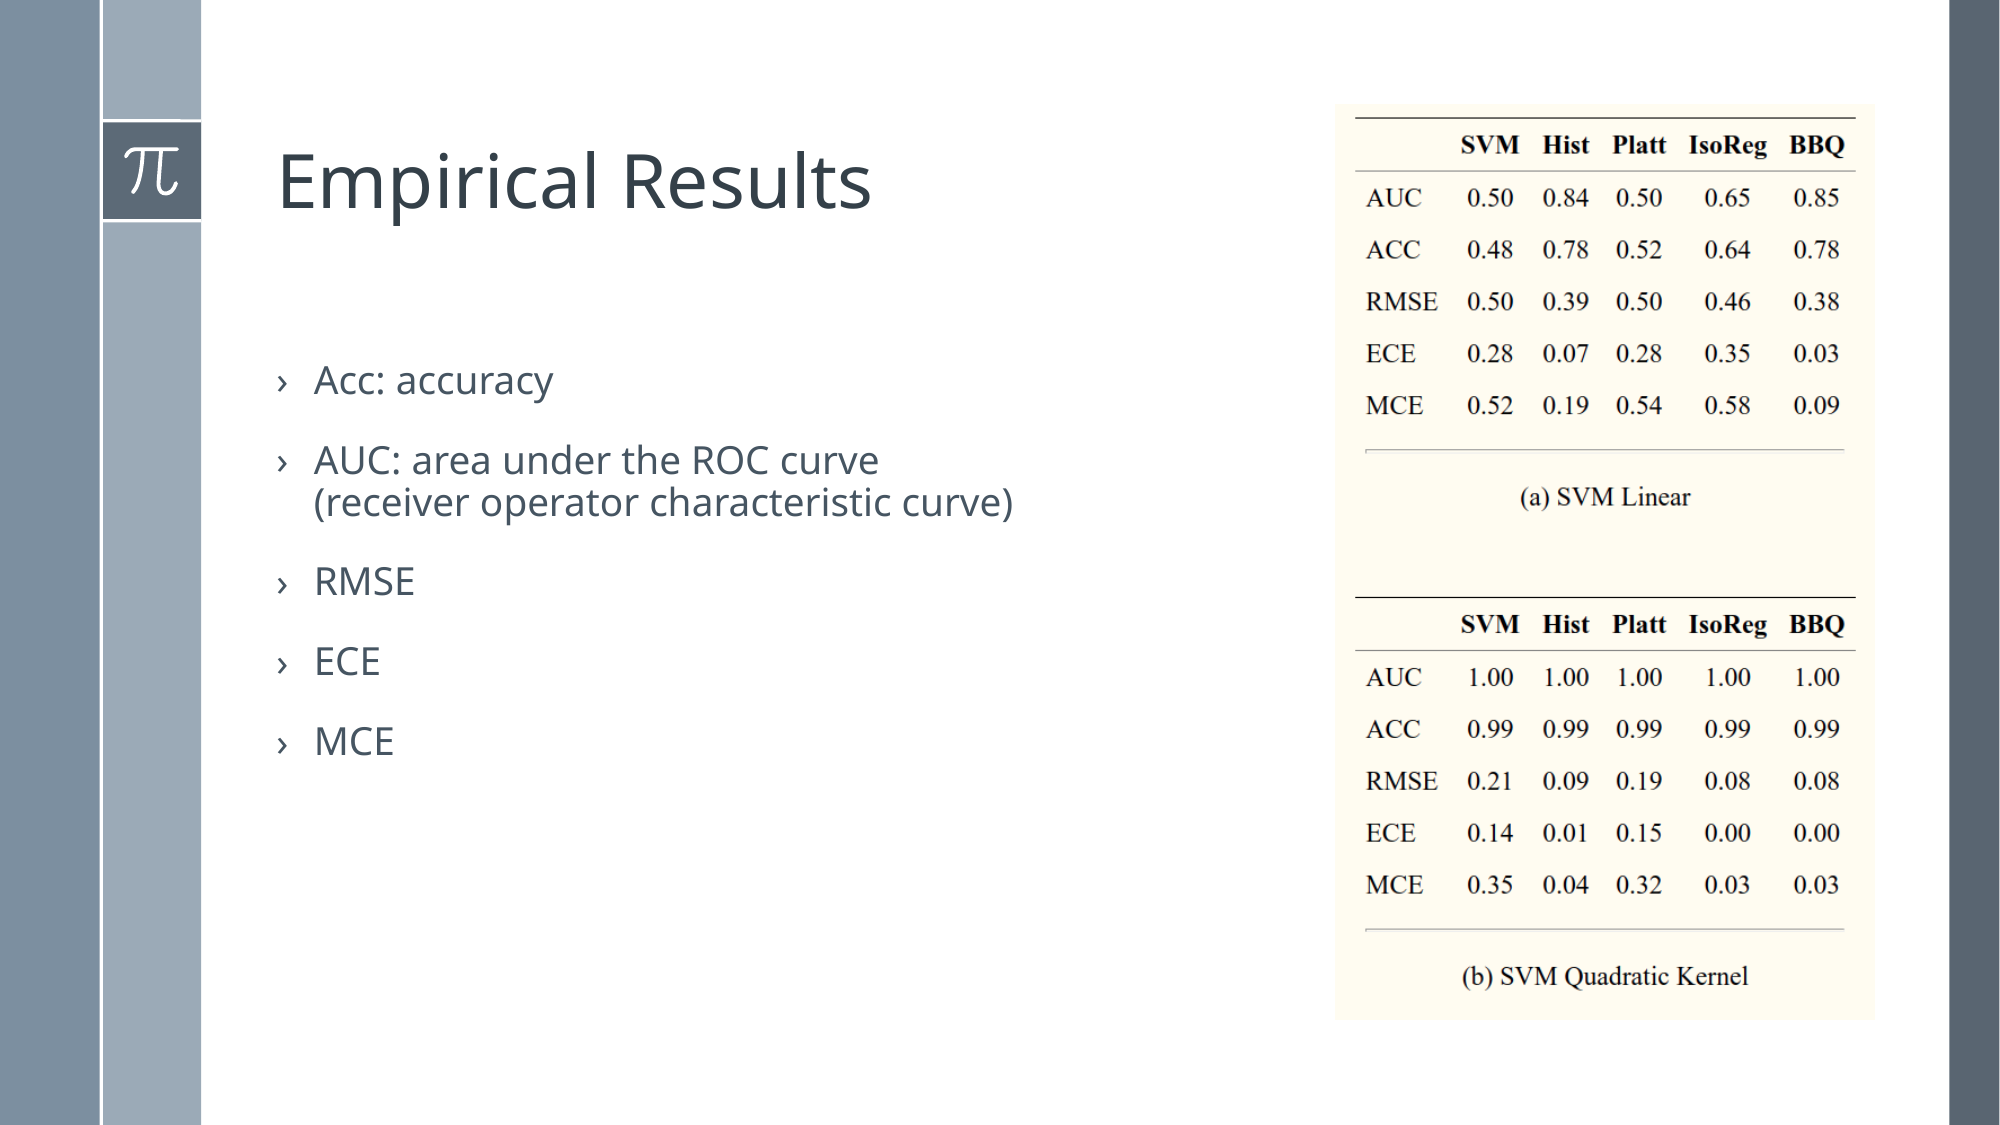

Empirical Results
Acc: accuracy
AUC: area under the ROC curve (receiver operator characteristic curve)
RMSE
ECE
MCE